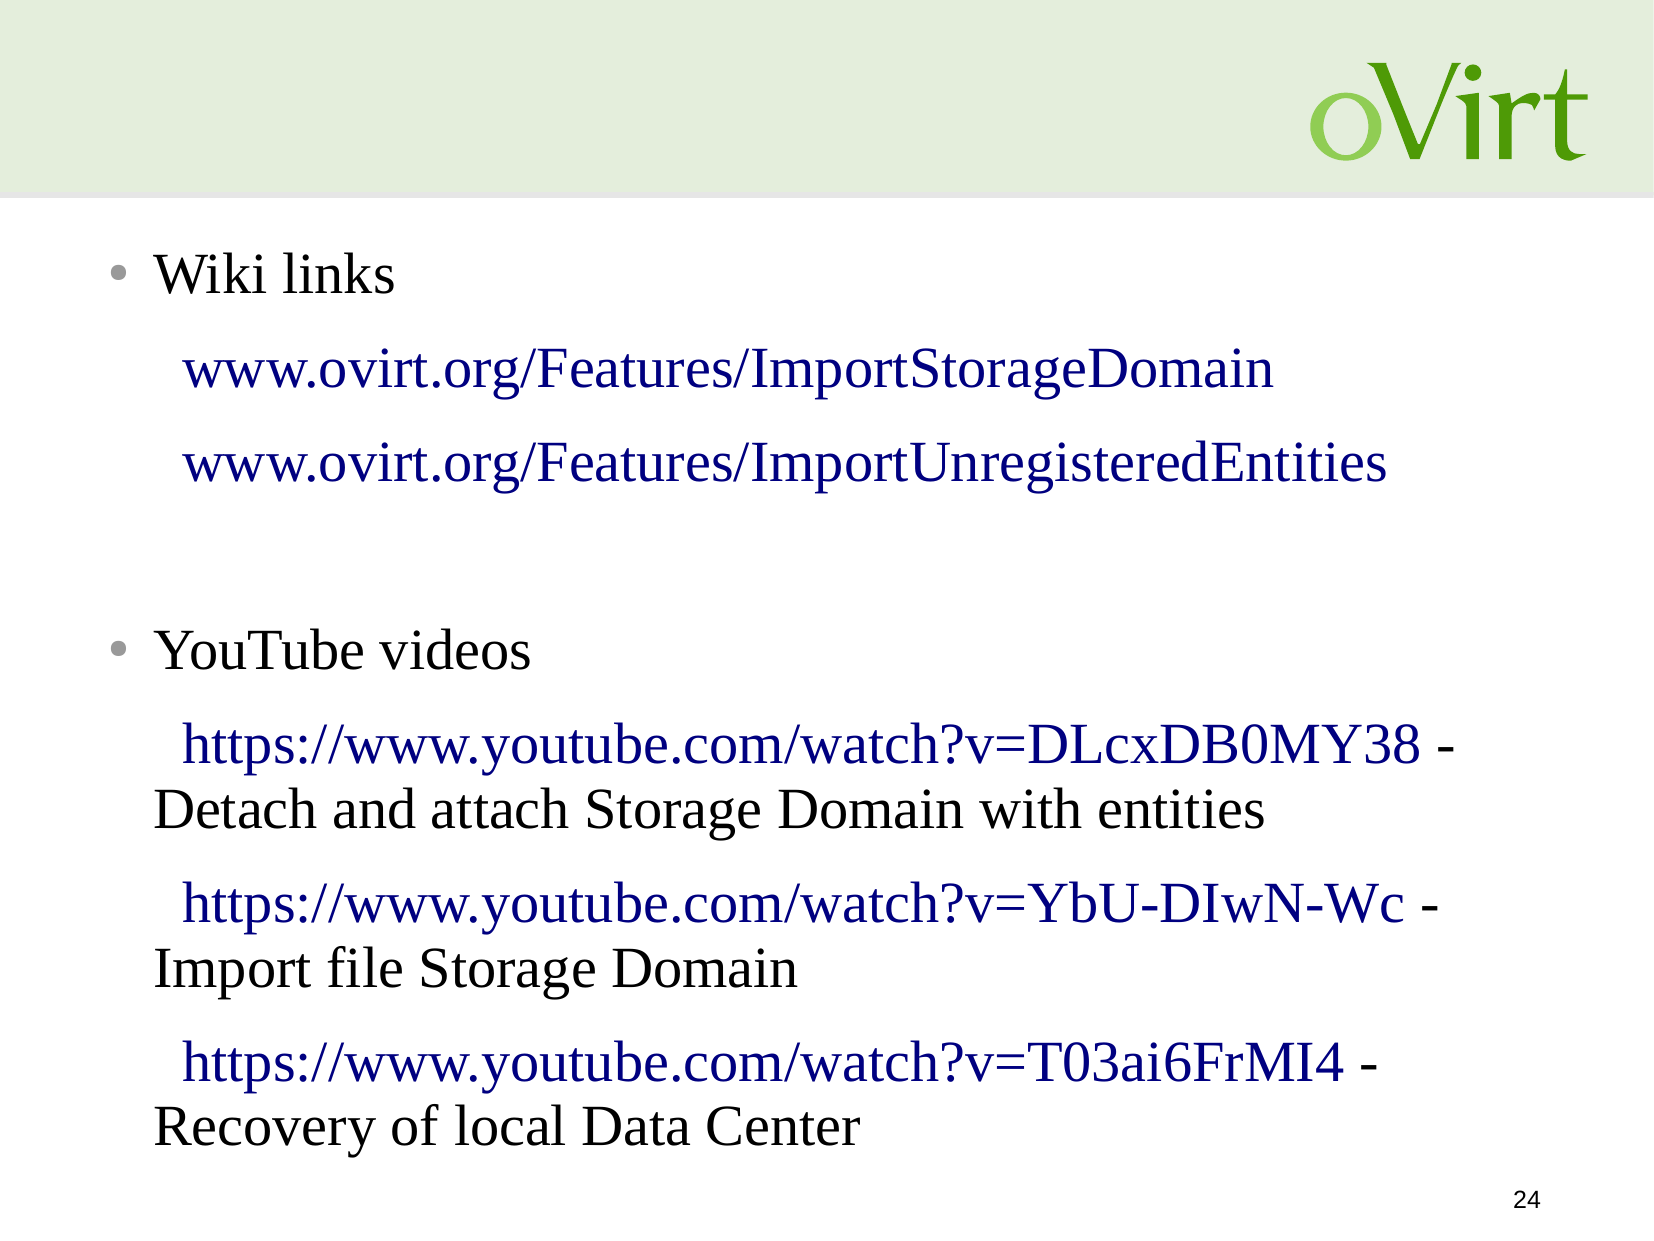

#
Wiki links
 www.ovirt.org/Features/ImportStorageDomain
 www.ovirt.org/Features/ImportUnregisteredEntities
YouTube videos
 https://www.youtube.com/watch?v=DLcxDB0MY38 - Detach and attach Storage Domain with entities
 https://www.youtube.com/watch?v=YbU-DIwN-Wc - Import file Storage Domain
 https://www.youtube.com/watch?v=T03ai6FrMI4 - Recovery of local Data Center